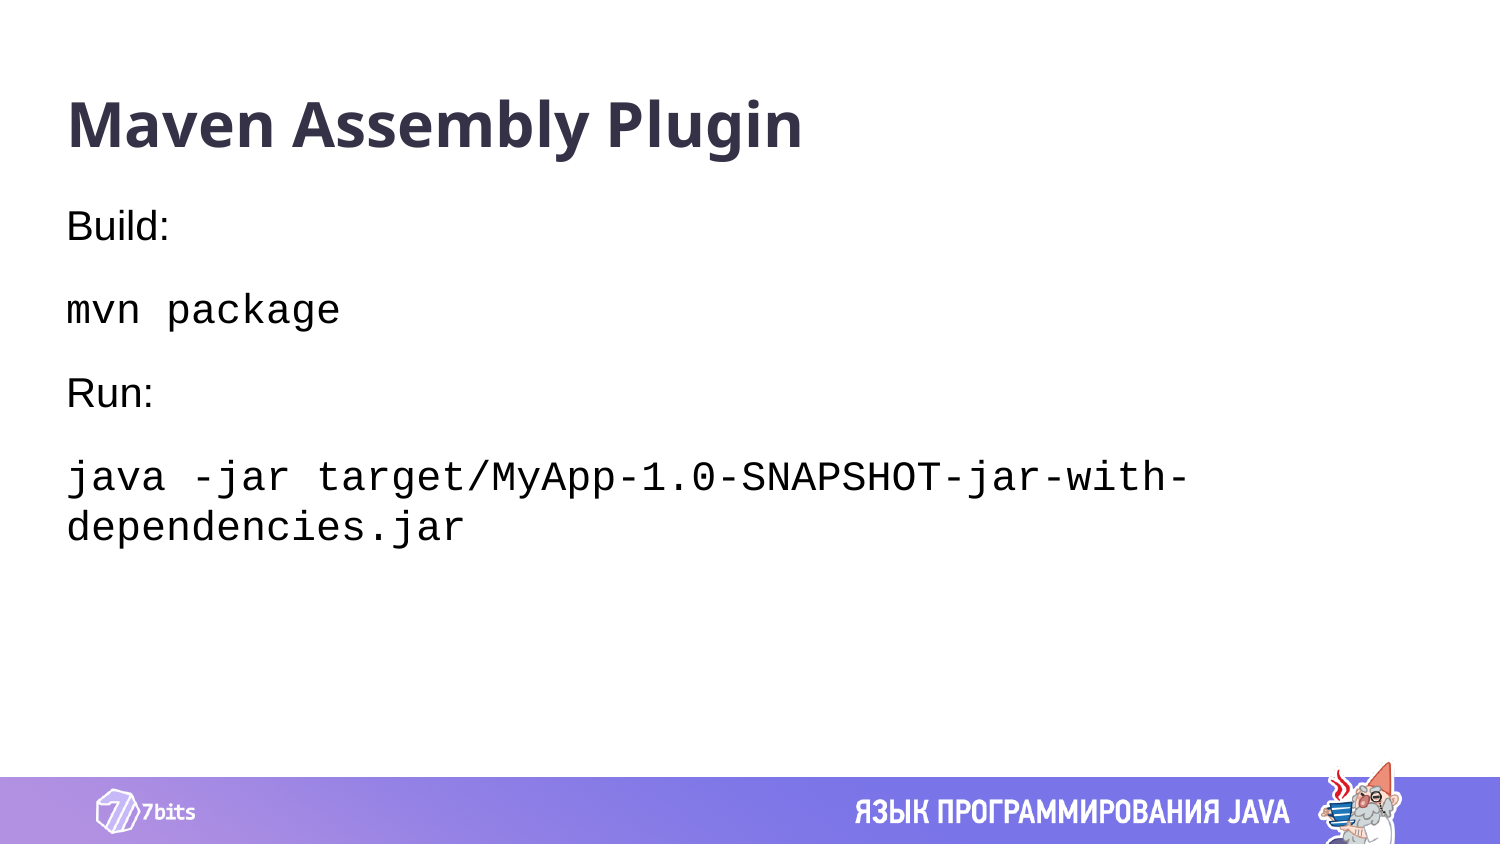

# Maven Assembly Plugin
Build:
mvn package
Run:
java -jar target/MyApp-1.0-SNAPSHOT-jar-with-dependencies.jar